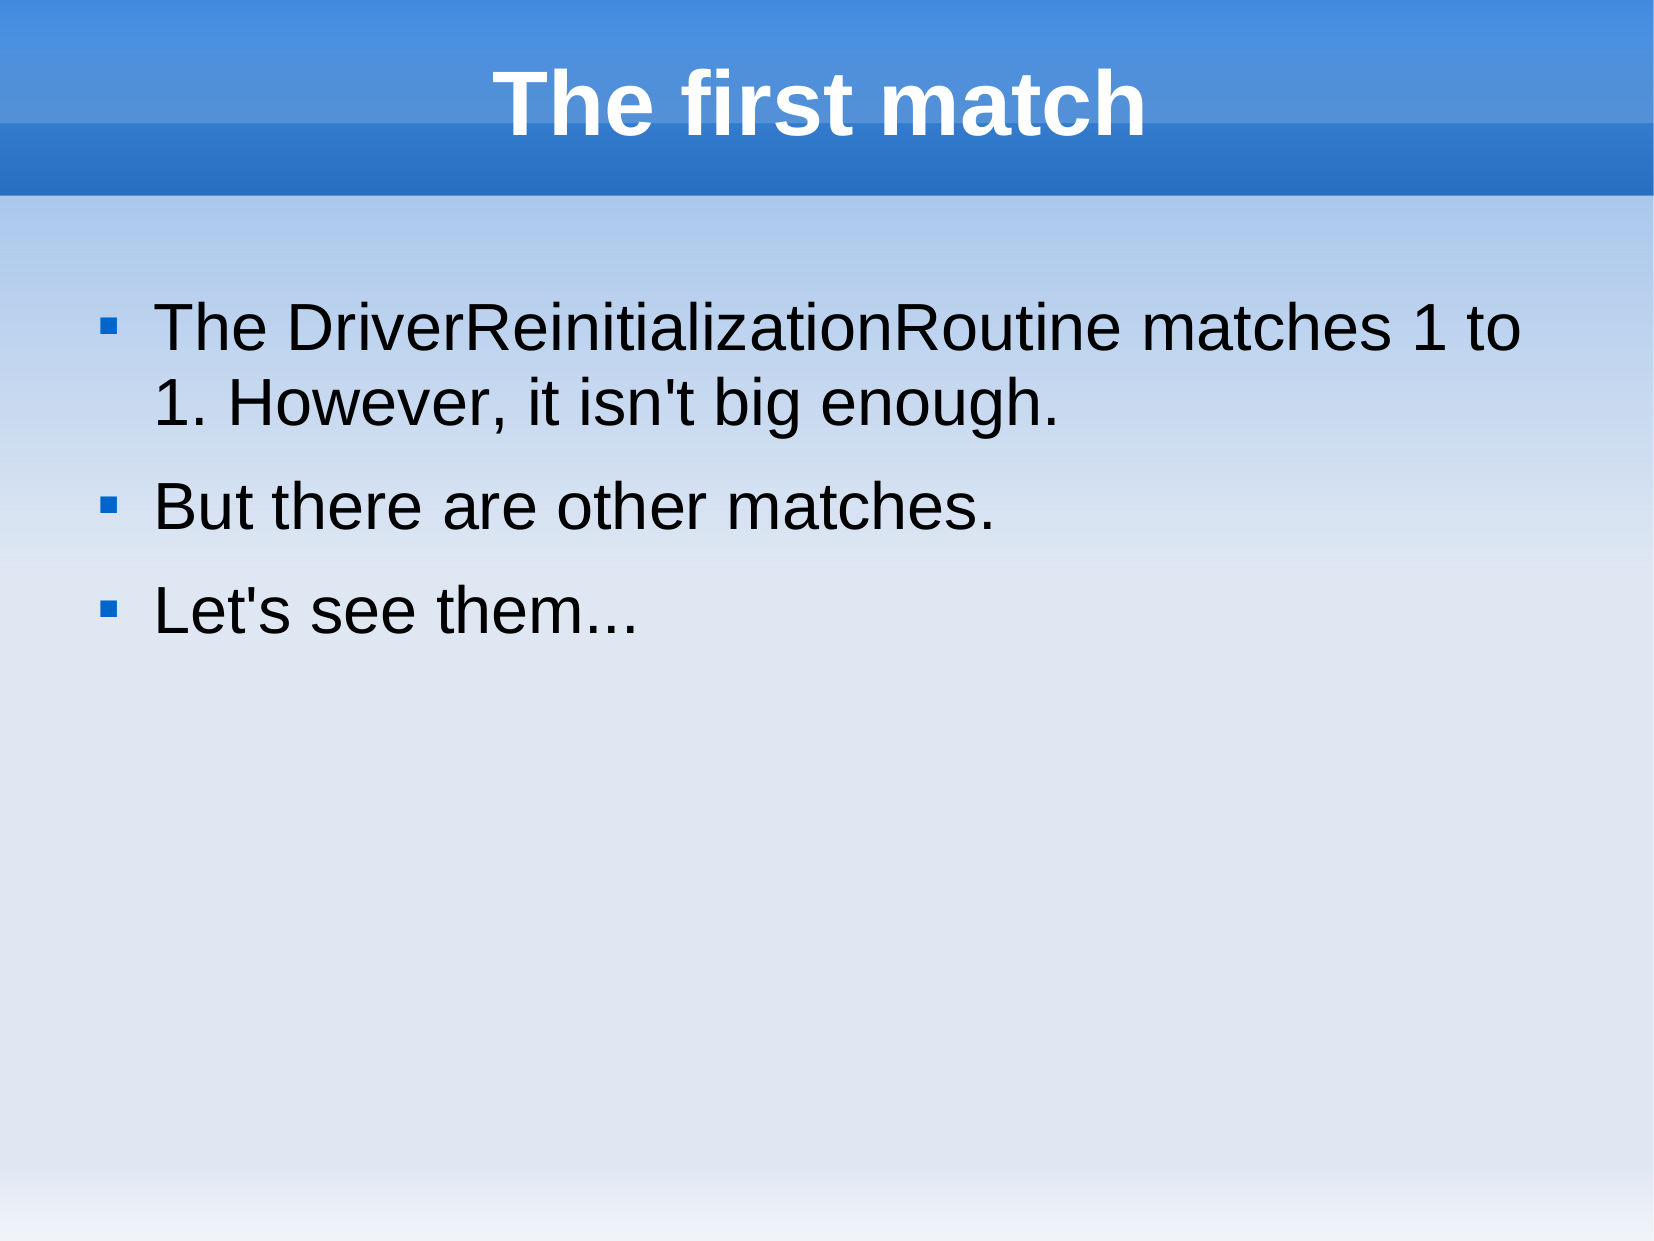

# The first match
The DriverReinitializationRoutine matches 1 to 1. However, it isn't big enough.
But there are other matches.
Let's see them...